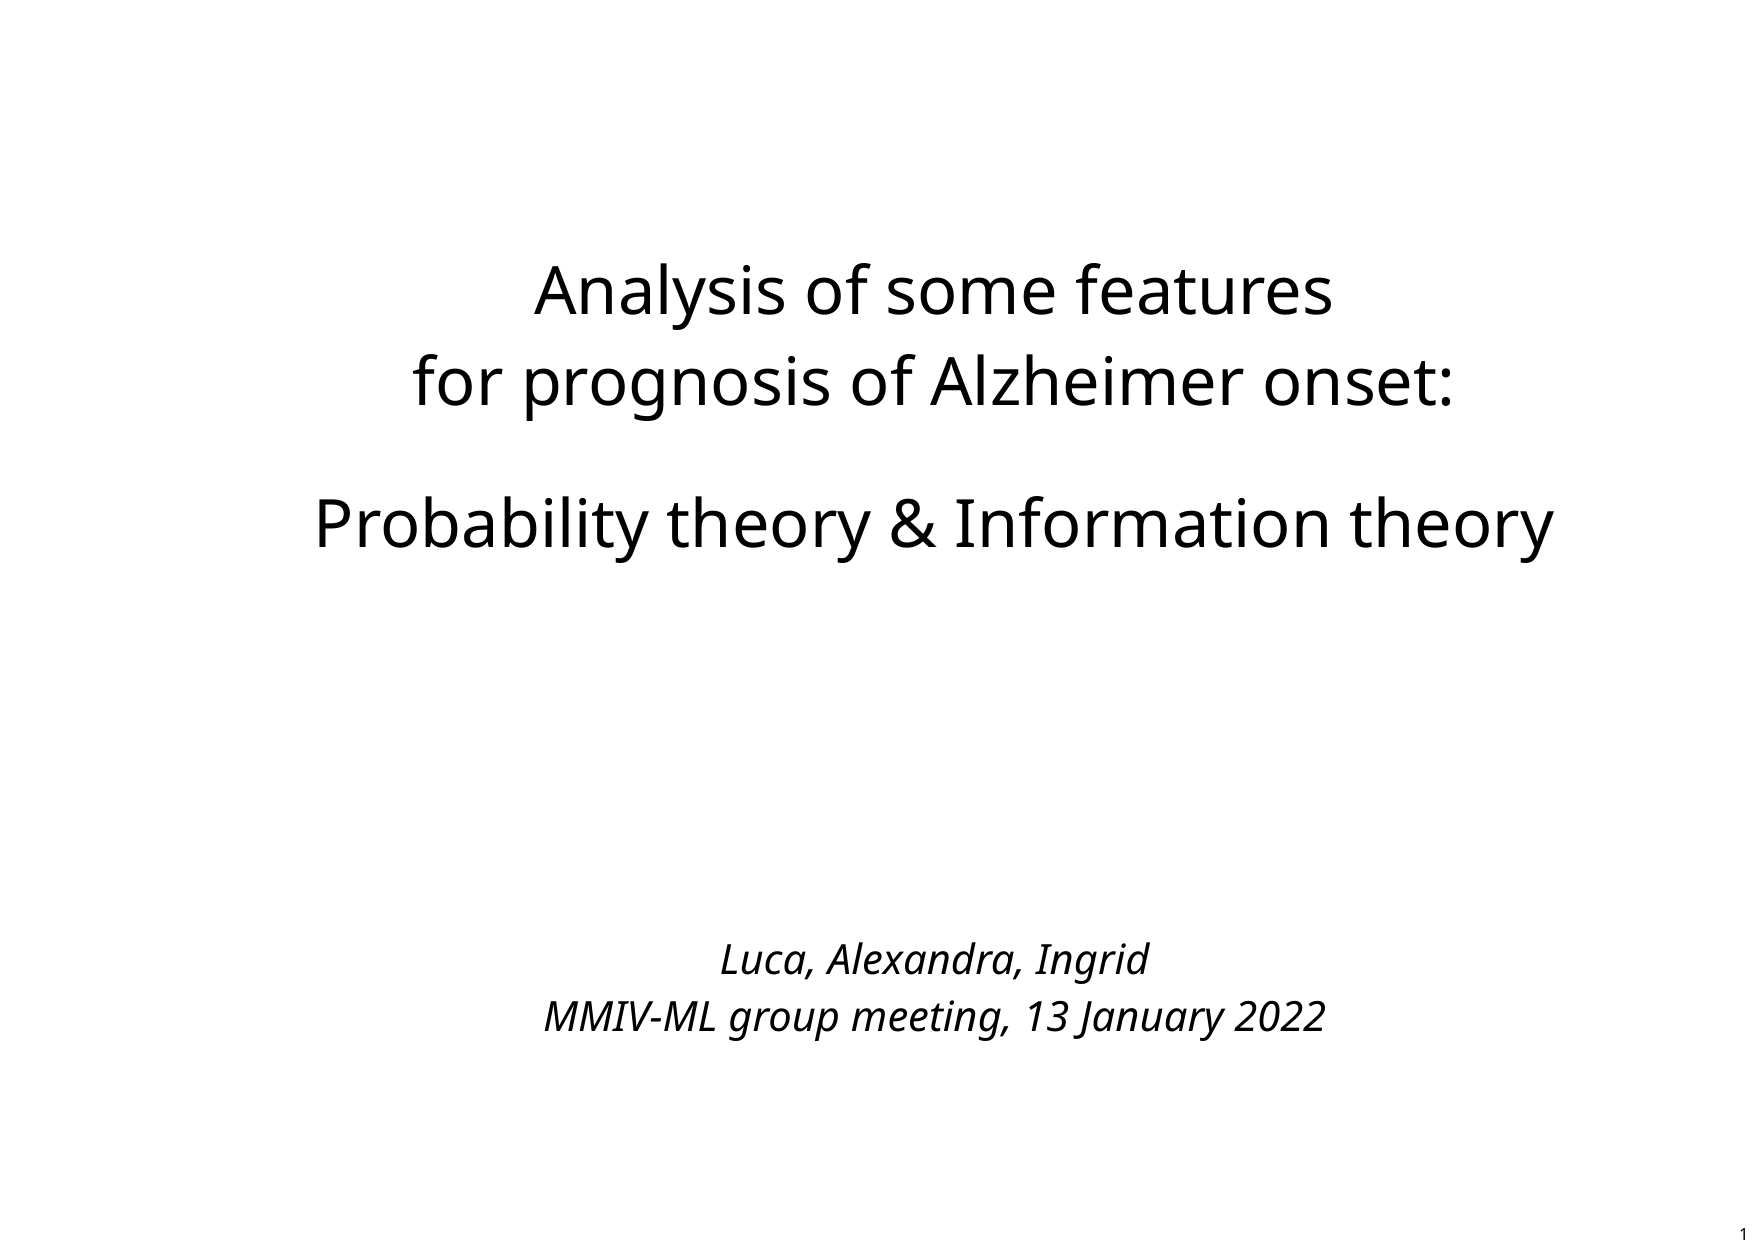

Analysis of some features
for prognosis of Alzheimer onset:
Probability theory & Information theory
Luca, Alexandra, Ingrid
MMIV-ML group meeting, 13 January 2022
1